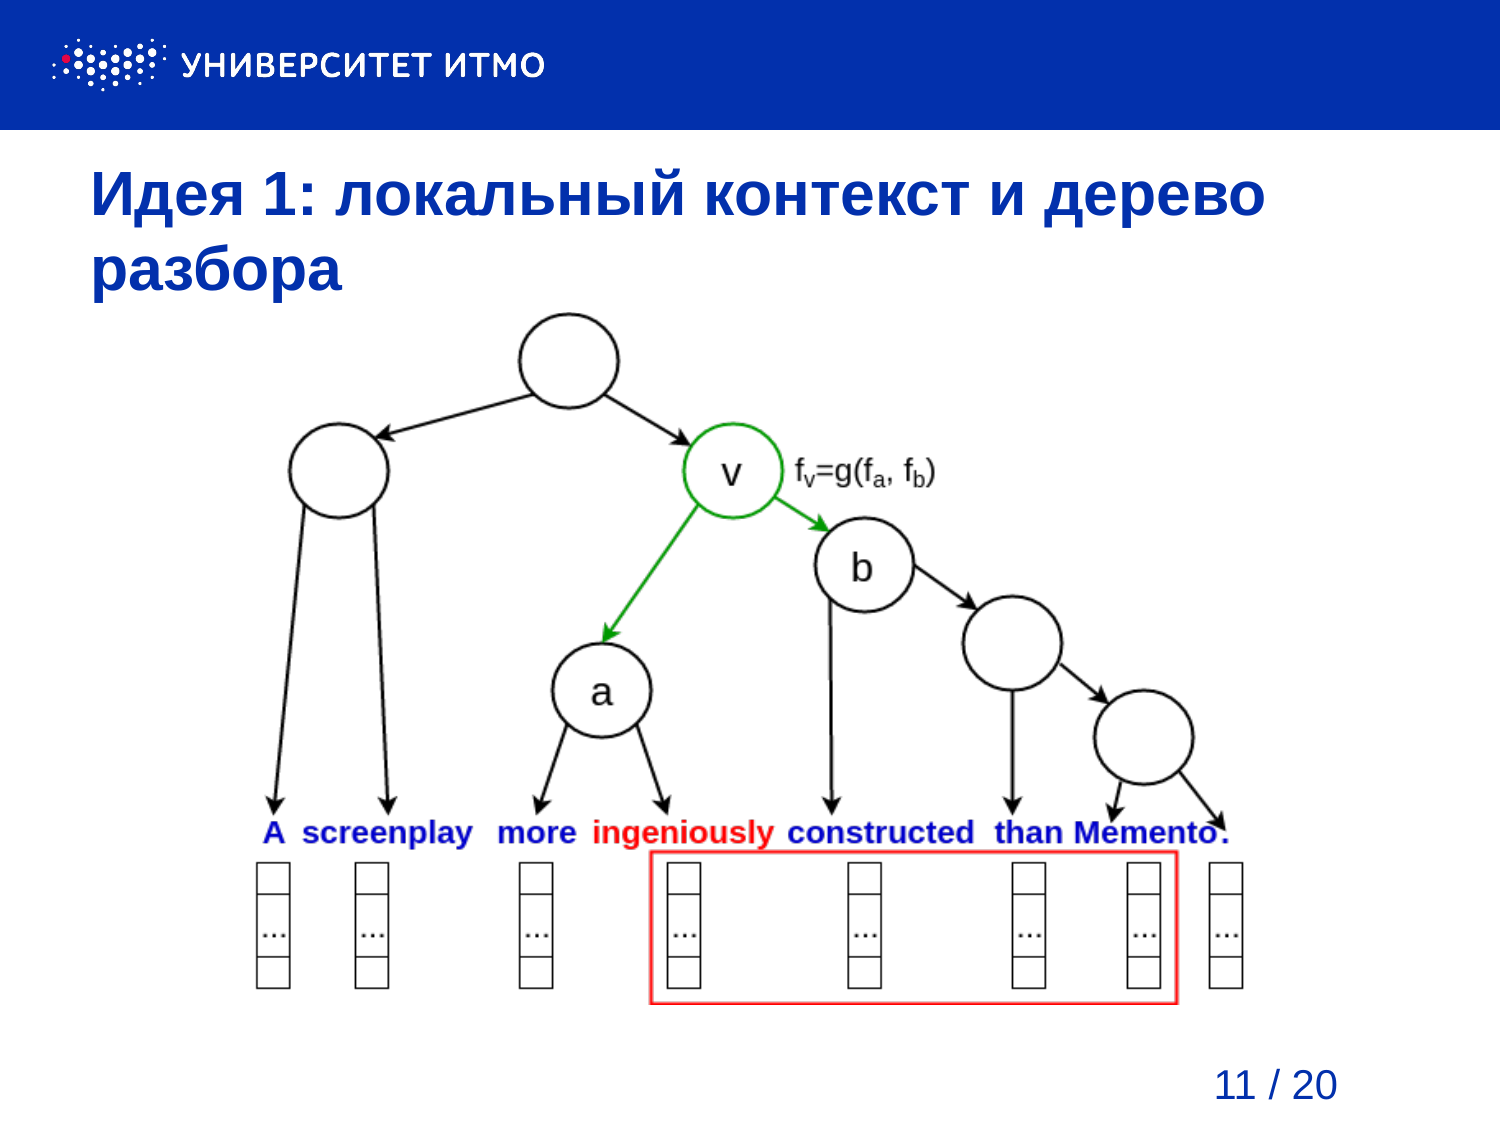

# Идея 1: локальный контекст и дерево разбора